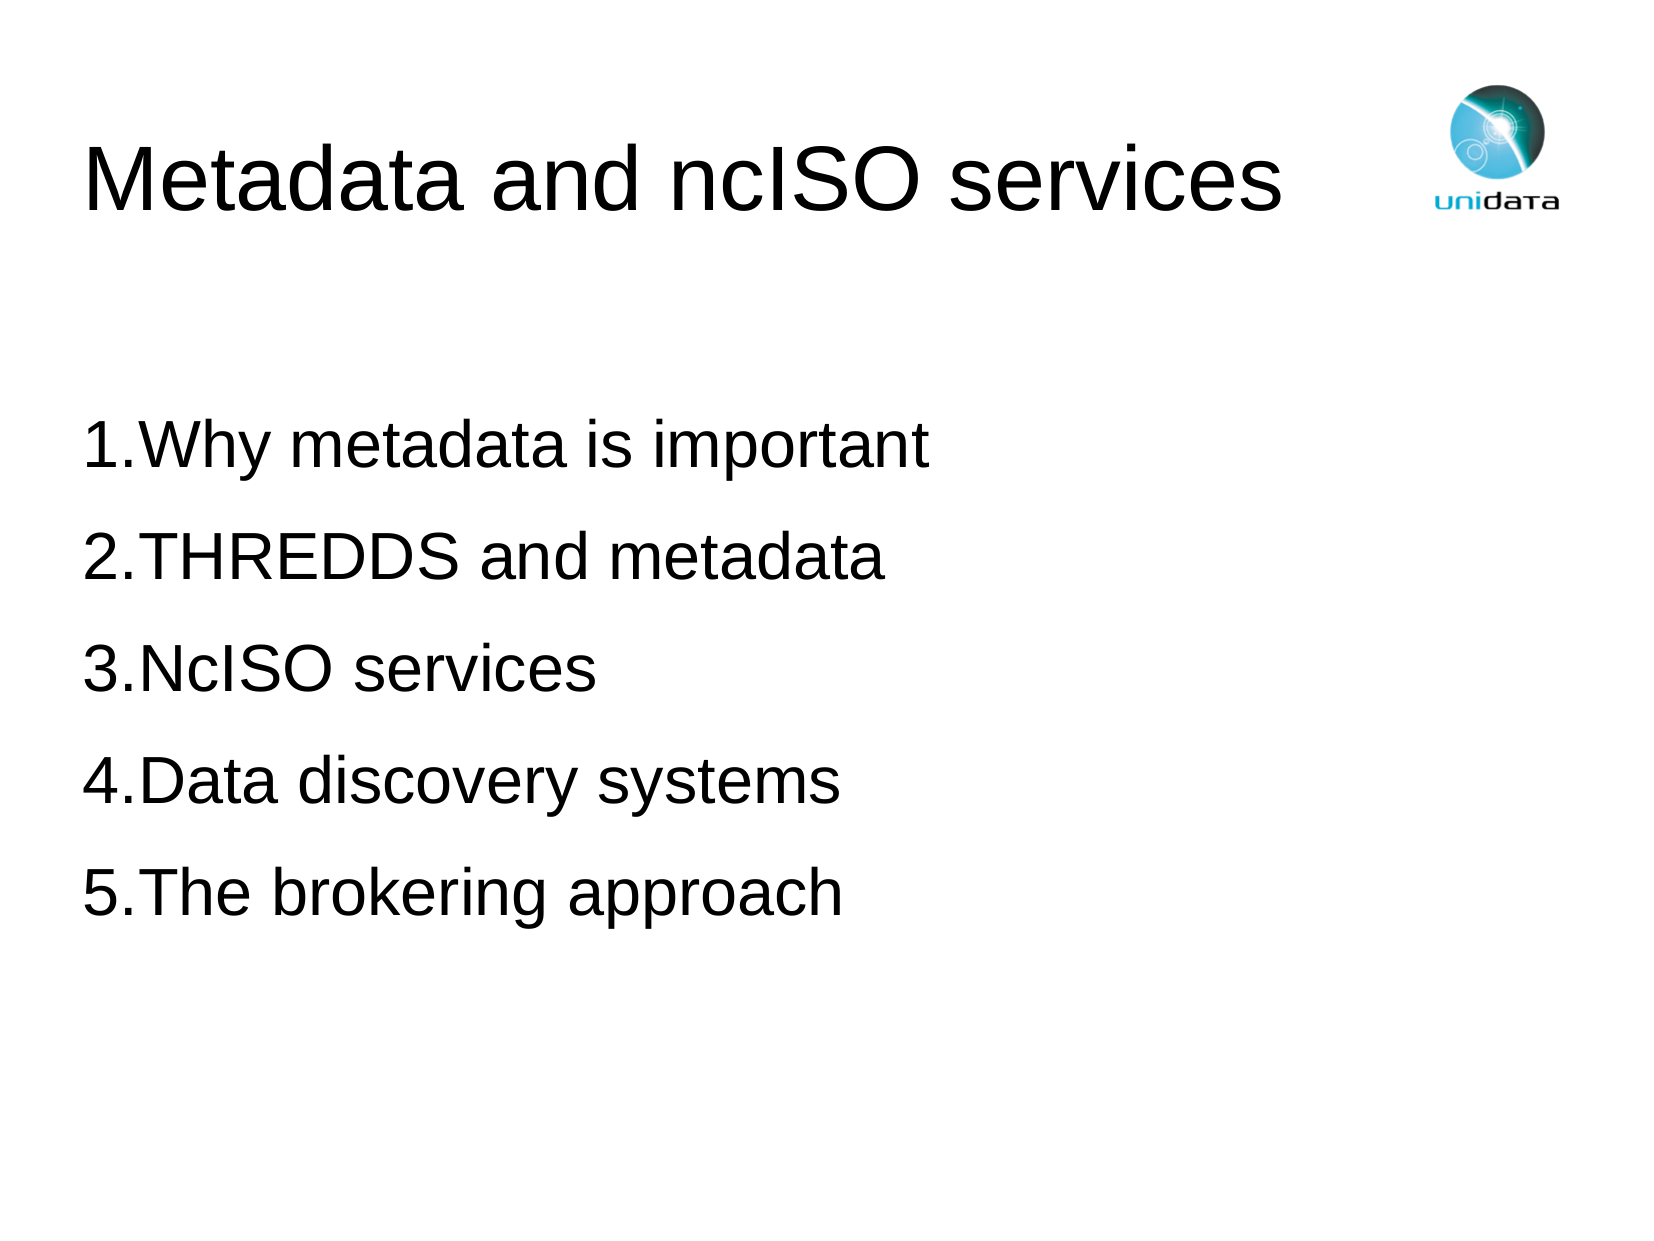

# Metadata and ncISO services
Why metadata is important
THREDDS and metadata
NcISO services
Data discovery systems
The brokering approach